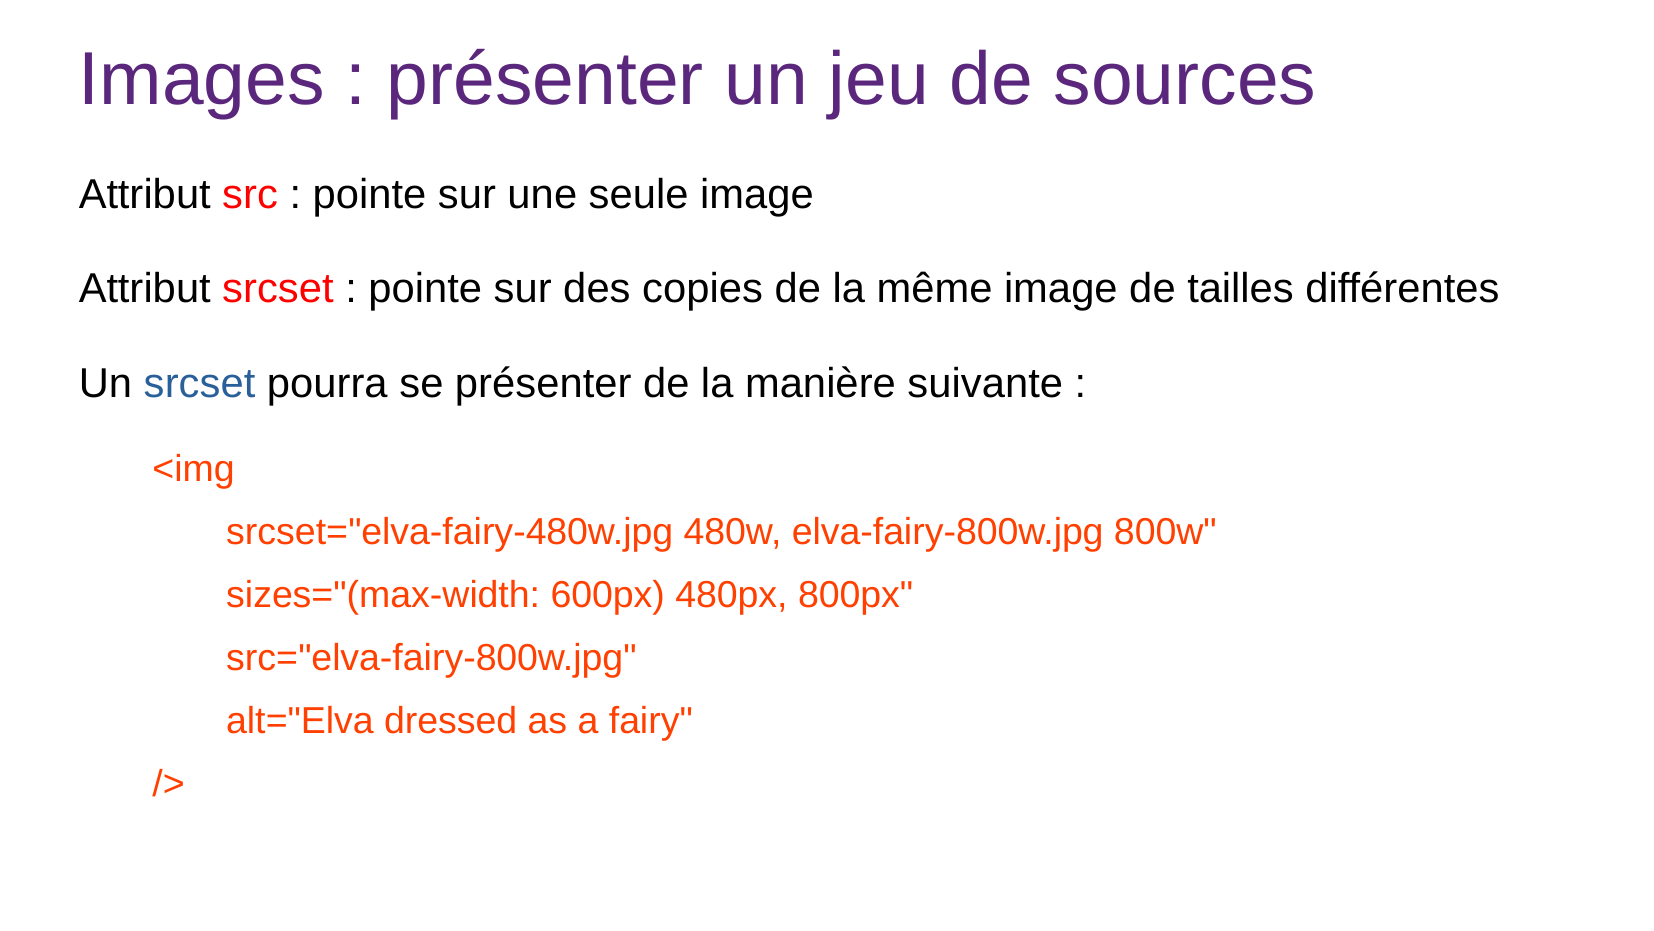

# Images : présenter un jeu de sources
Attribut src : pointe sur une seule image
Attribut srcset : pointe sur des copies de la même image de tailles différentes
Un srcset pourra se présenter de la manière suivante :
	<img
 		srcset="elva-fairy-480w.jpg 480w, elva-fairy-800w.jpg 800w"
 		sizes="(max-width: 600px) 480px, 800px"
 		src="elva-fairy-800w.jpg"
 		alt="Elva dressed as a fairy"
	/>